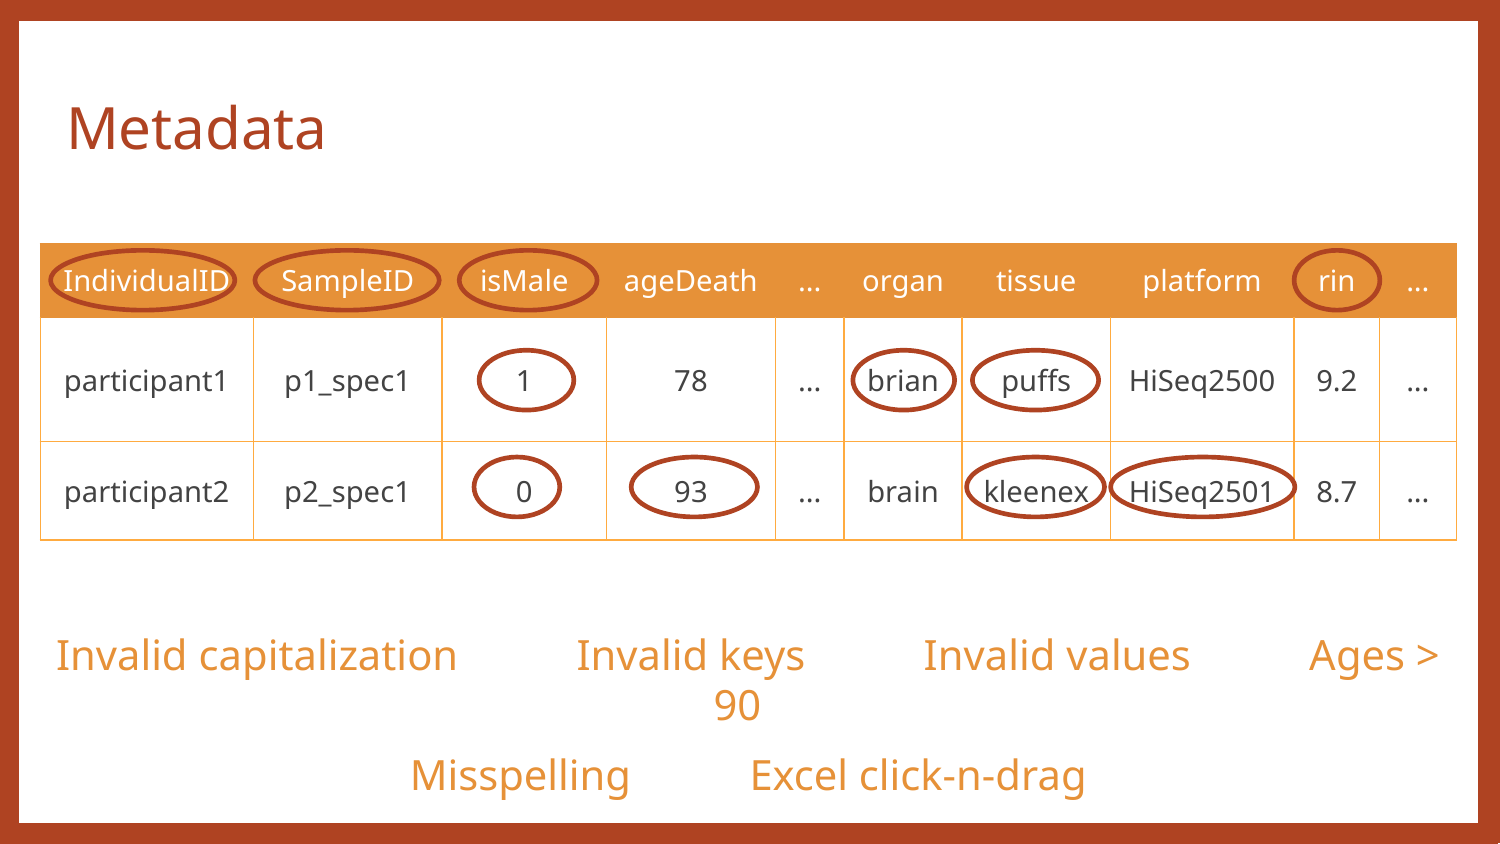

Metadata
| IndividualID | SampleID | isMale | ageDeath | ... | organ | tissue | platform | rin | ... |
| --- | --- | --- | --- | --- | --- | --- | --- | --- | --- |
| participant1 | p1\_spec1 | 1 | 78 | ... | brian | puffs | HiSeq2500 | 9.2 | ... |
| participant2 | p2\_spec1 | 0 | 93 | ... | brain | kleenex | HiSeq2501 | 8.7 | ... |
Invalid capitalization Invalid keys Invalid values Ages > 90
Misspelling Excel click-n-drag